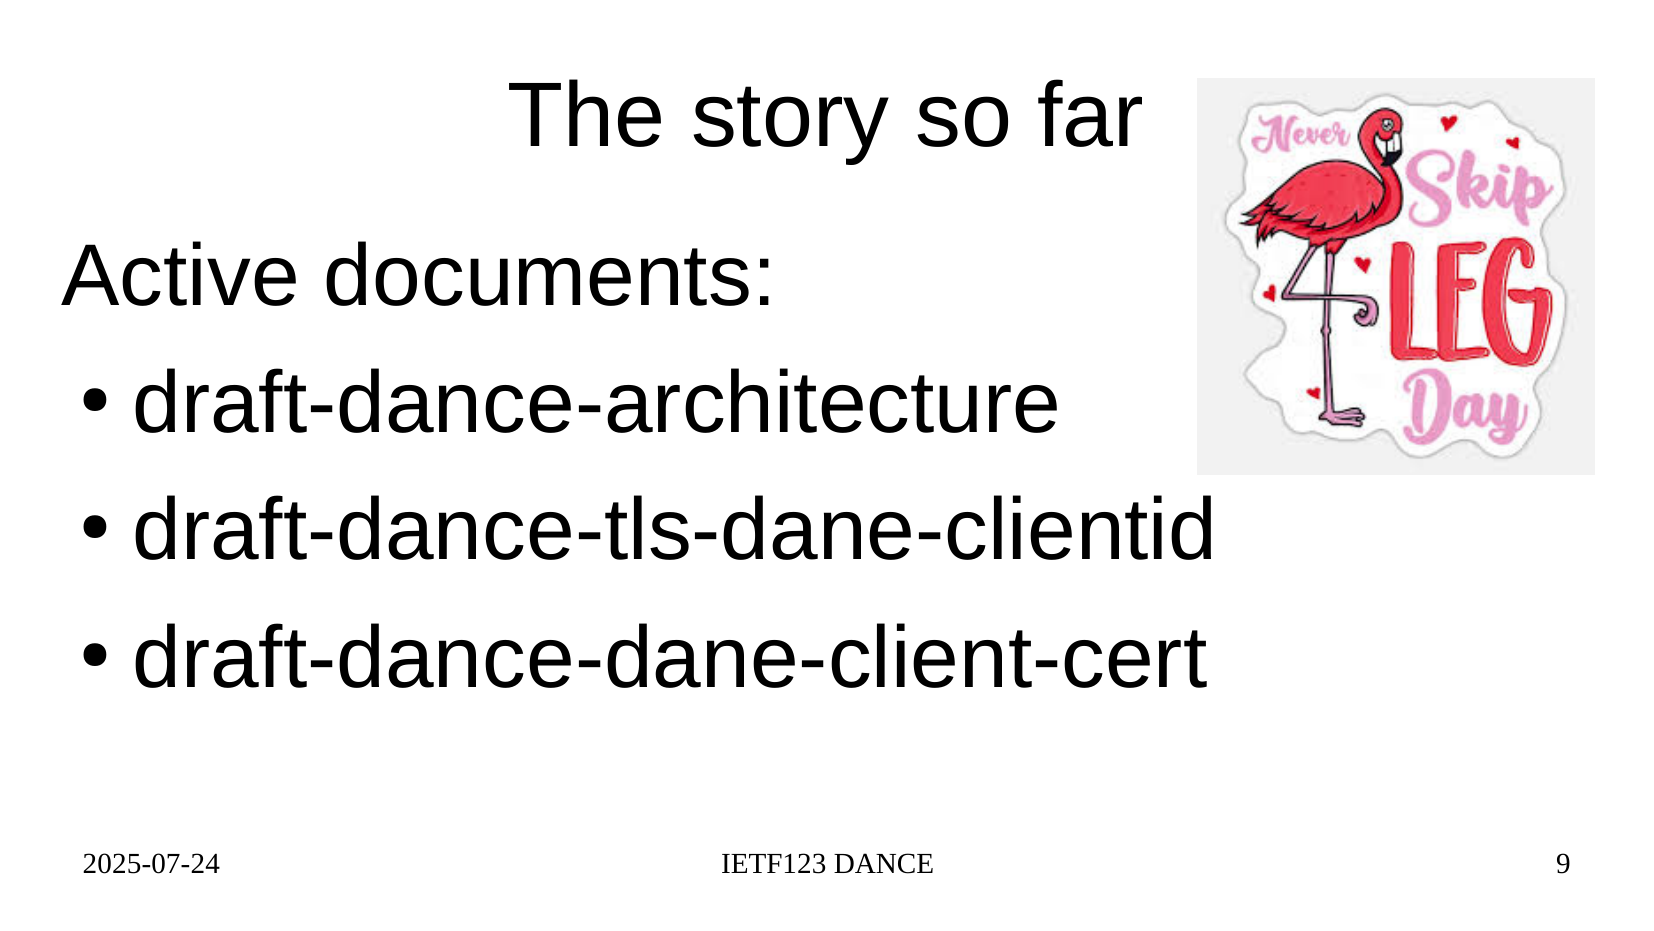

# The story so far
Active documents:
draft-dance-architecture
draft-dance-tls-dane-clientid
draft-dance-dane-client-cert
2025-07-24
IETF123 DANCE
9